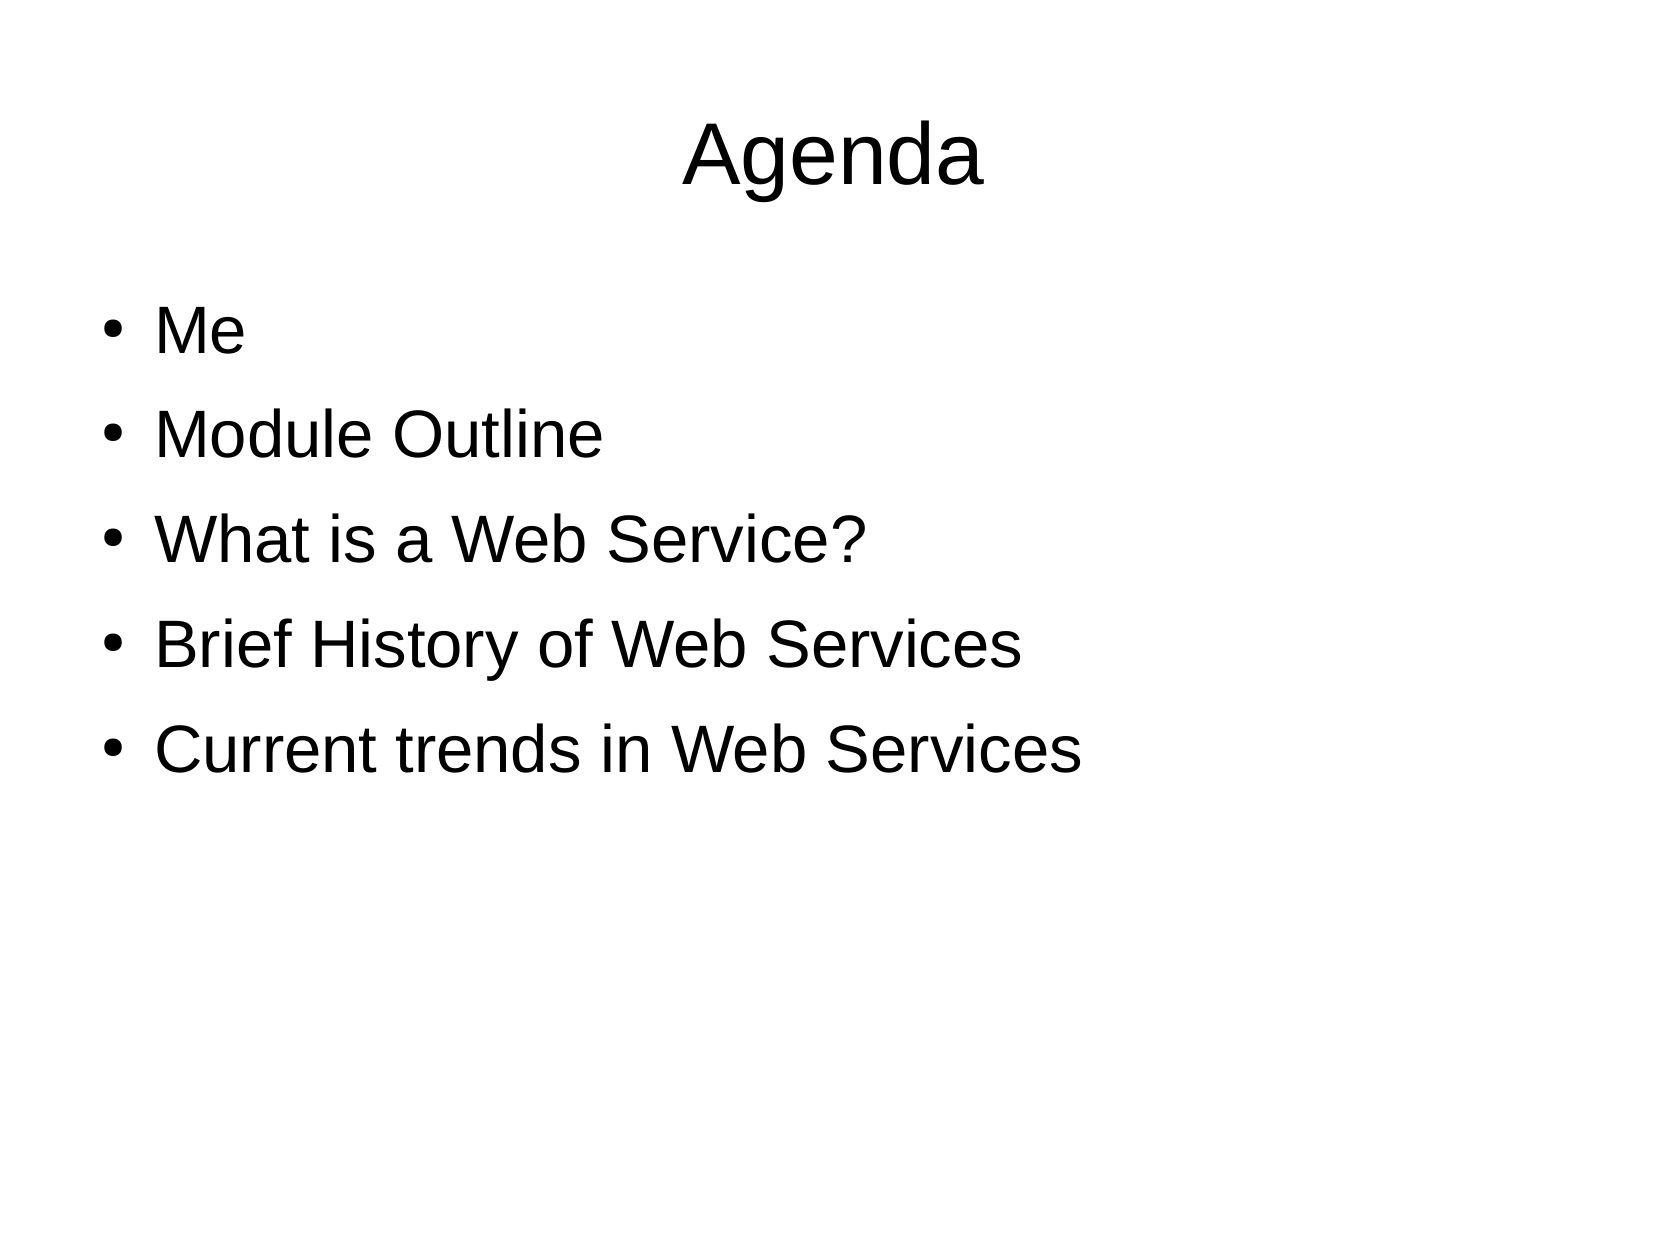

# Agenda
Me
Module Outline
What is a Web Service?
Brief History of Web Services
Current trends in Web Services